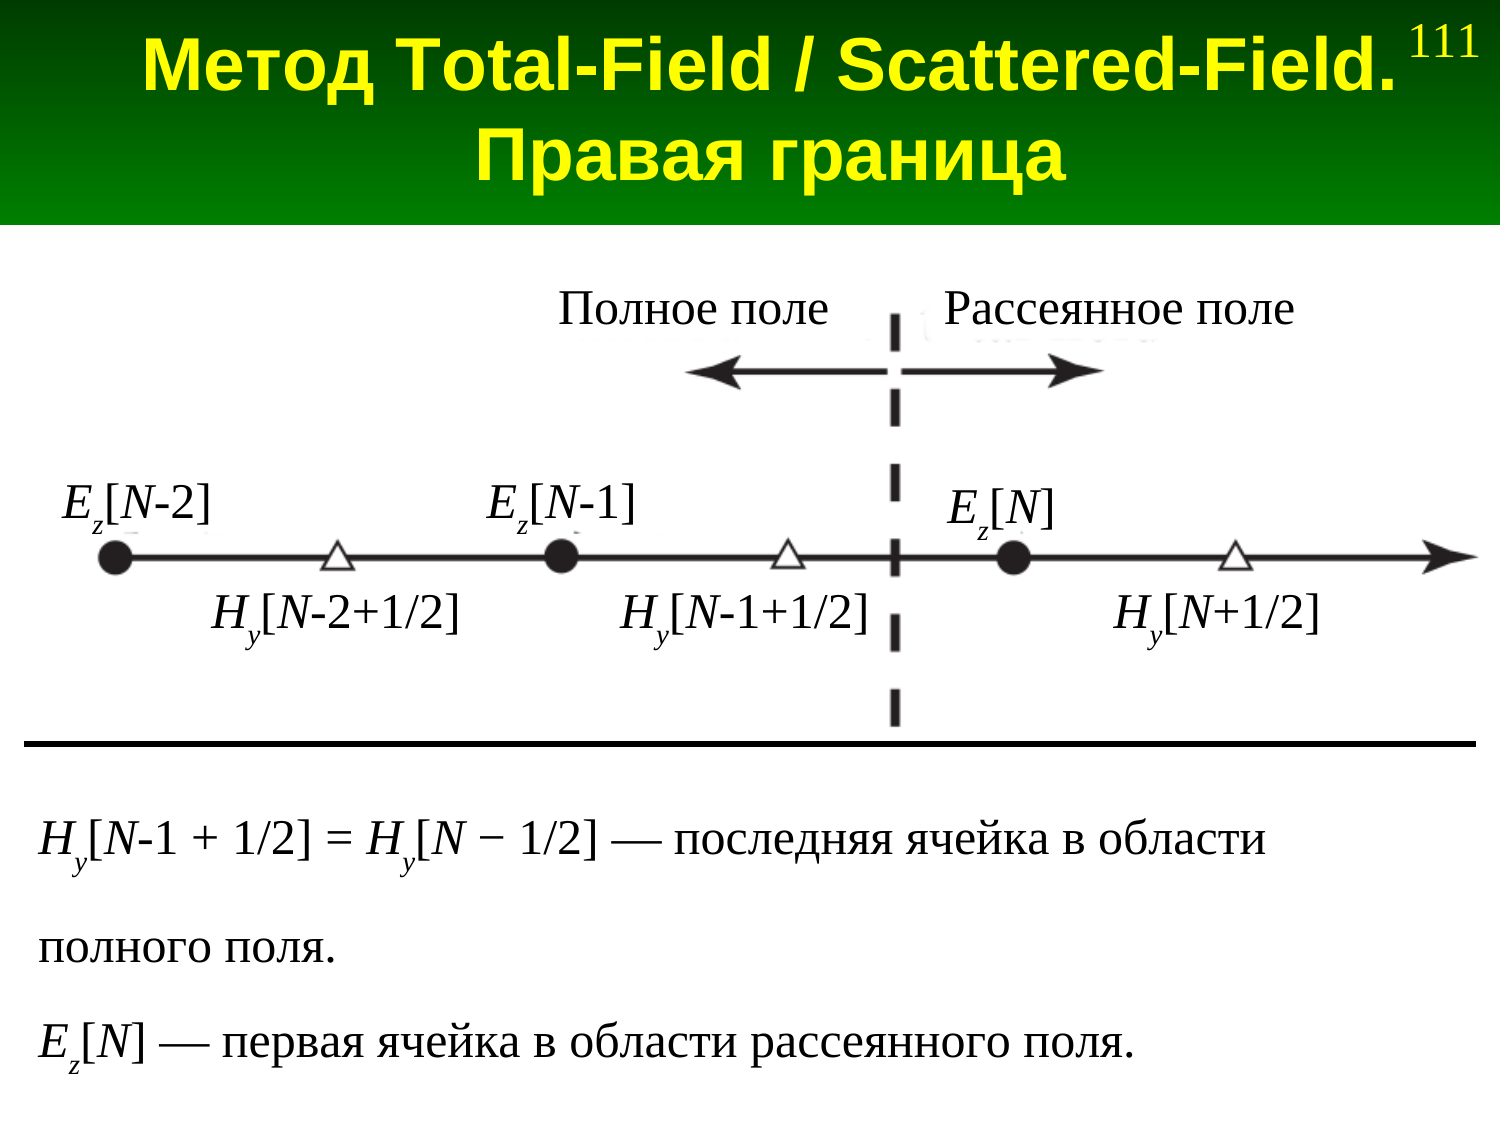

# Метод Total-Field / Scattered-Field. Правая граница
Полное поле
Рассеянное поле
Ez[N-2]
Ez[N-1]
Ez[N]
Hy[N-2+1/2]
Hy[N-1+1/2]
Hy[N+1/2]
Hy[N-1 + 1/2] = Hy[N − 1/2] — последняя ячейка в области
полного поля.
Ez[N] — первая ячейка в области рассеянного поля.